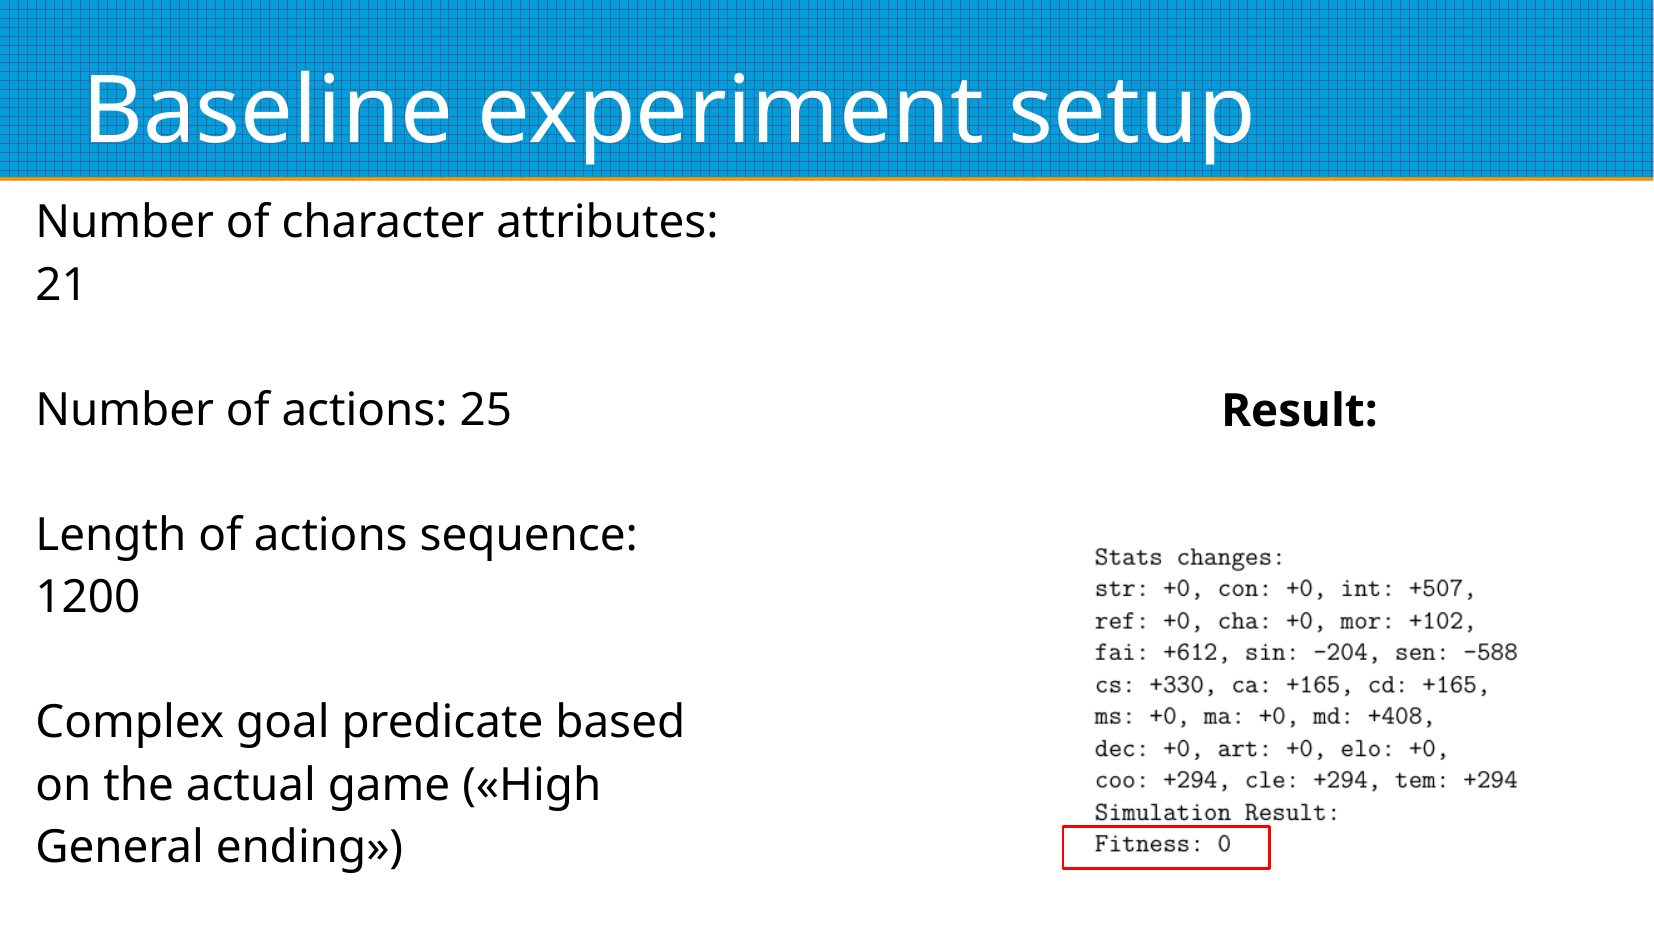

# Baseline experiment setup
Number of character attributes: 21
Number of actions: 25
Length of actions sequence: 1200
Complex goal predicate based on the actual game («High General ending»)
Result: